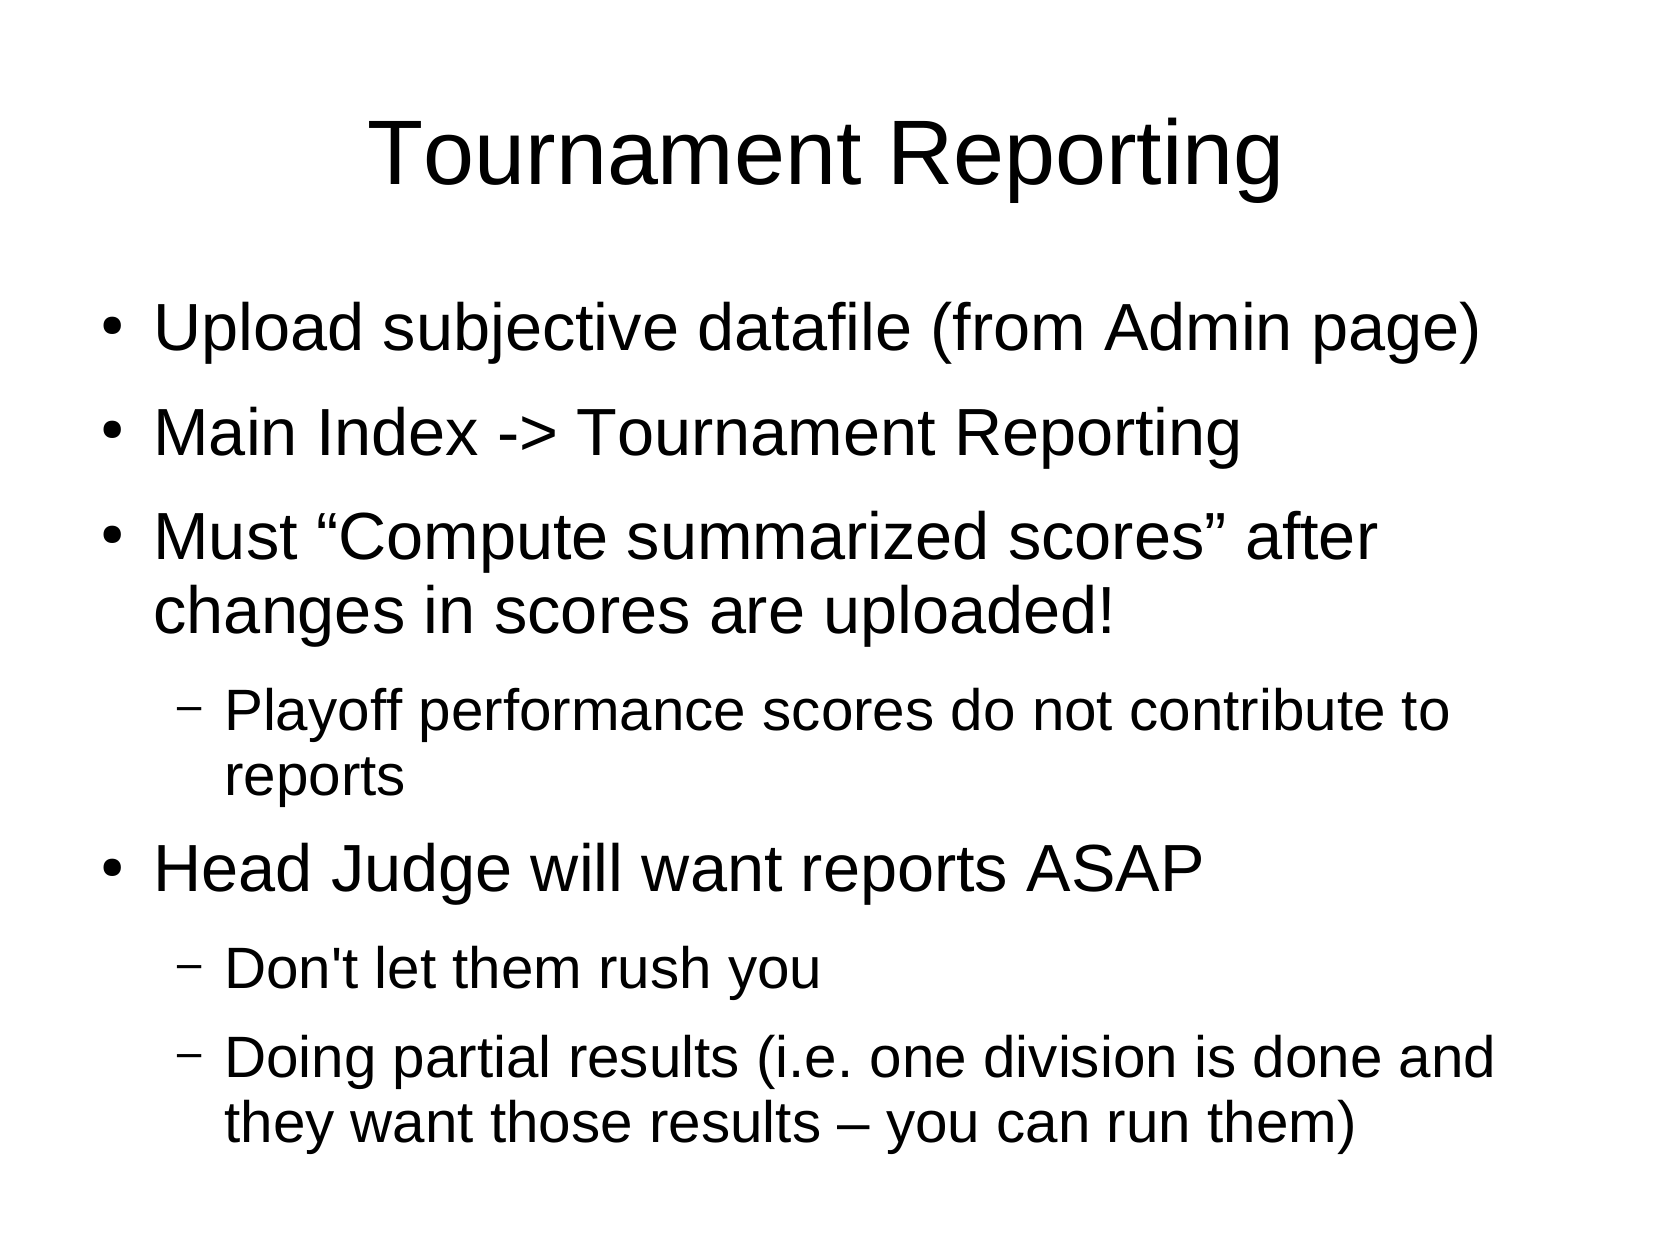

# Tournament Reporting
Upload subjective datafile (from Admin page)
Main Index -> Tournament Reporting
Must “Compute summarized scores” after changes in scores are uploaded!
Playoff performance scores do not contribute to reports
Head Judge will want reports ASAP
Don't let them rush you
Doing partial results (i.e. one division is done and they want those results – you can run them)